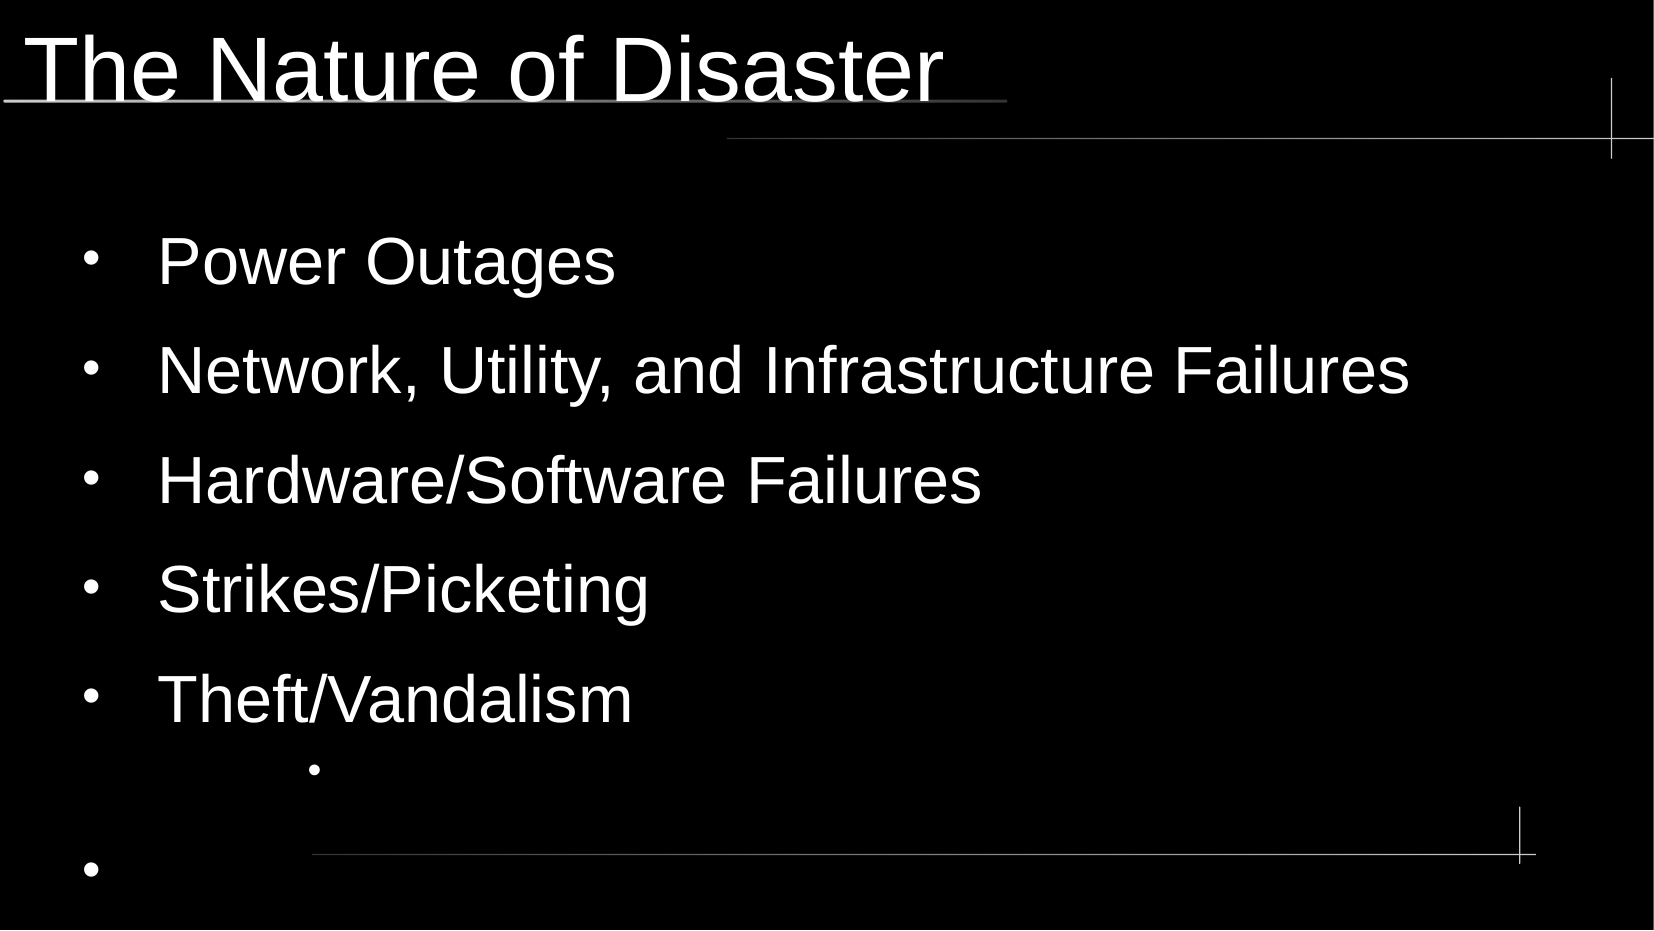

# The Nature of Disaster
Power Outages
Network, Utility, and Infrastructure Failures
Hardware/Software Failures
Strikes/Picketing
Theft/Vandalism